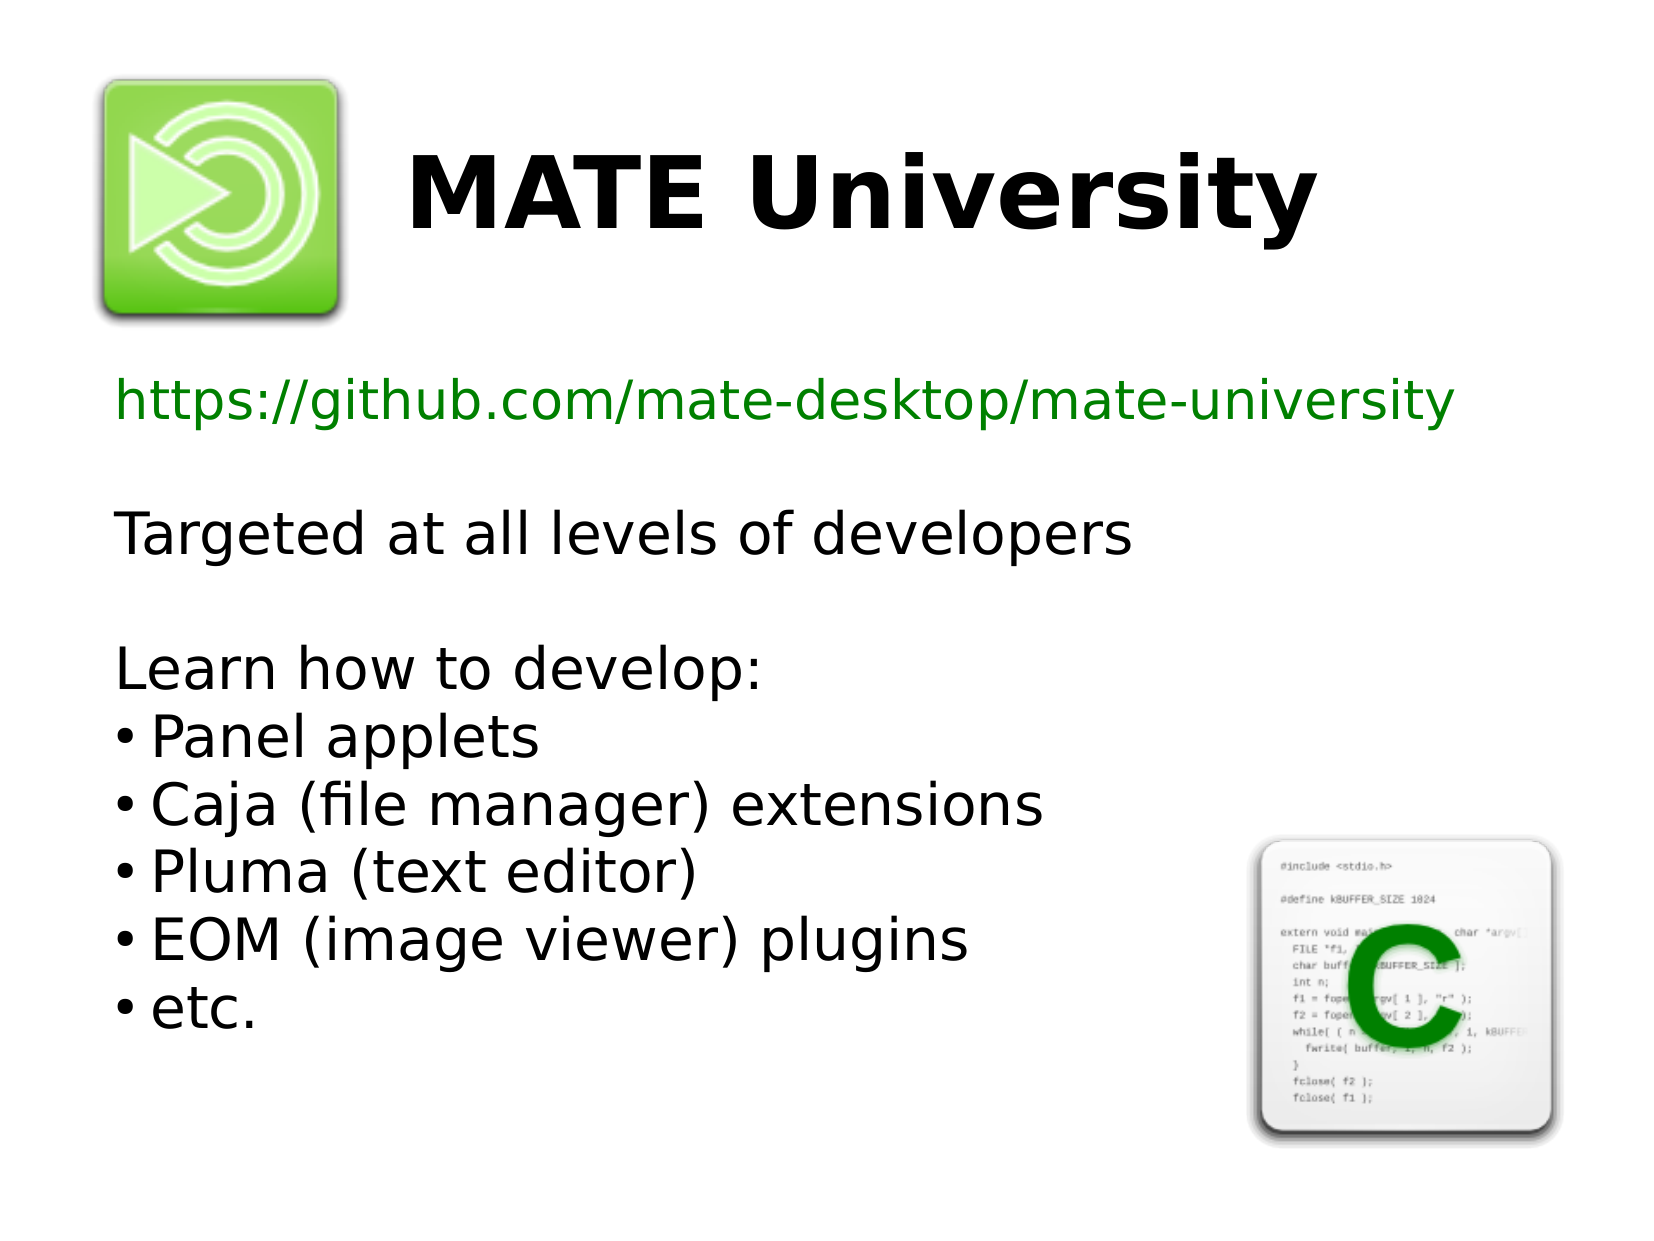

MATE University
https://github.com/mate-desktop/mate-university
Targeted at all levels of developers
Learn how to develop:
Panel applets
Caja (file manager) extensions
Pluma (text editor)
EOM (image viewer) plugins
etc.